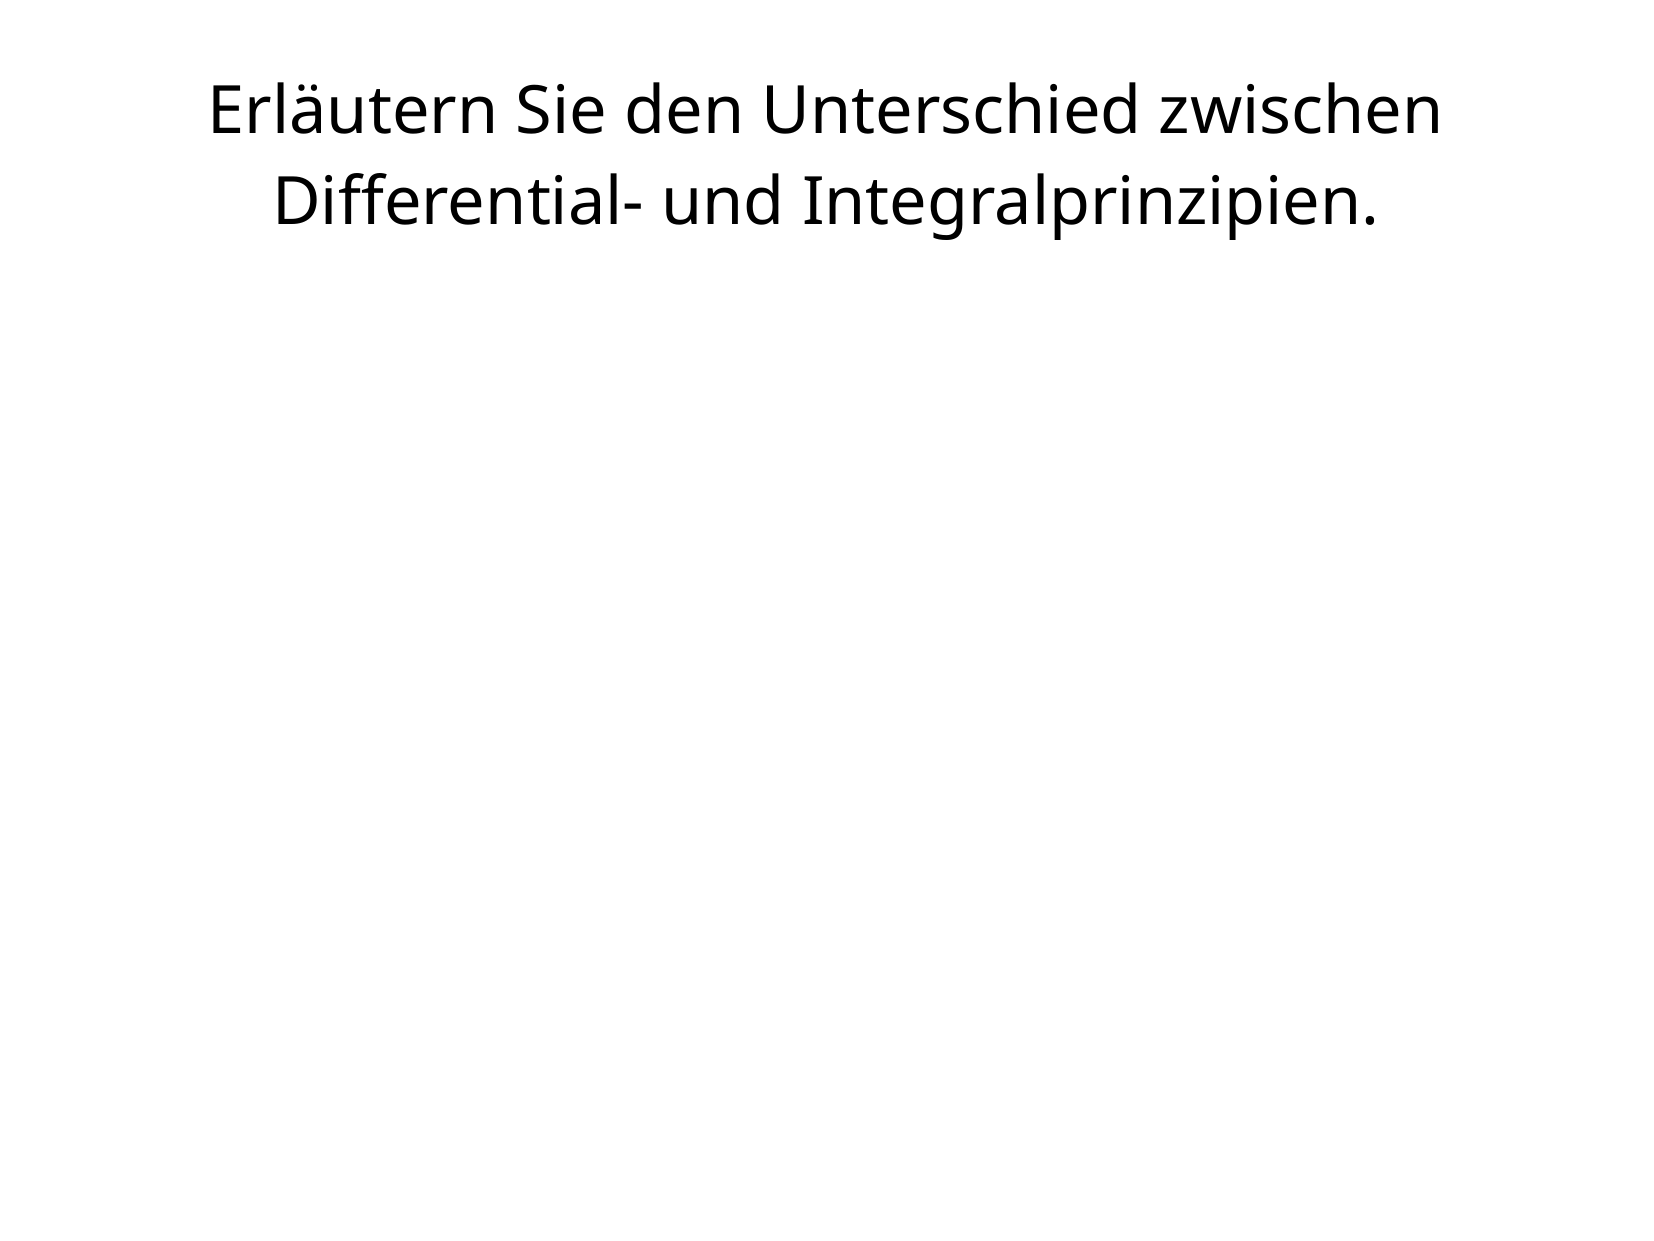

# Erläutern Sie den Unterschied zwischen Differential- und Integralprinzipien.